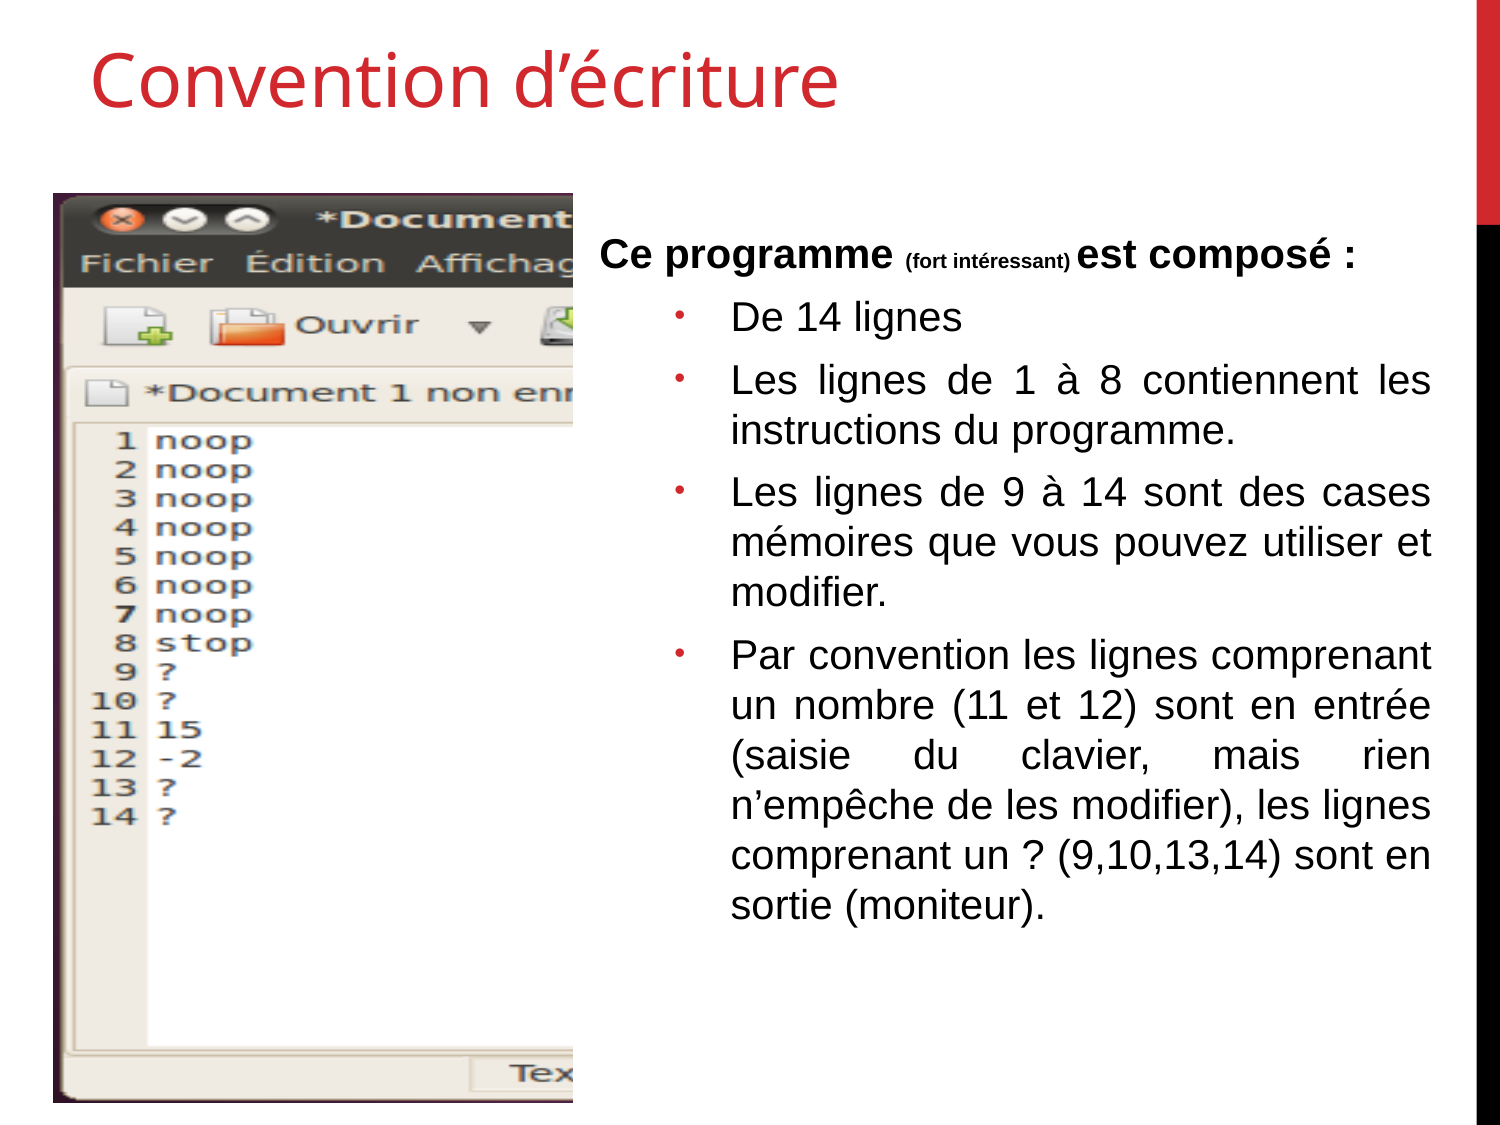

# Convention d’écriture
Ce programme (fort intéressant) est composé :
De 14 lignes
Les lignes de 1 à 8 contiennent les instructions du programme.
Les lignes de 9 à 14 sont des cases mémoires que vous pouvez utiliser et modifier.
Par convention les lignes comprenant un nombre (11 et 12) sont en entrée (saisie du clavier, mais rien n’empêche de les modifier), les lignes comprenant un ? (9,10,13,14) sont en sortie (moniteur).